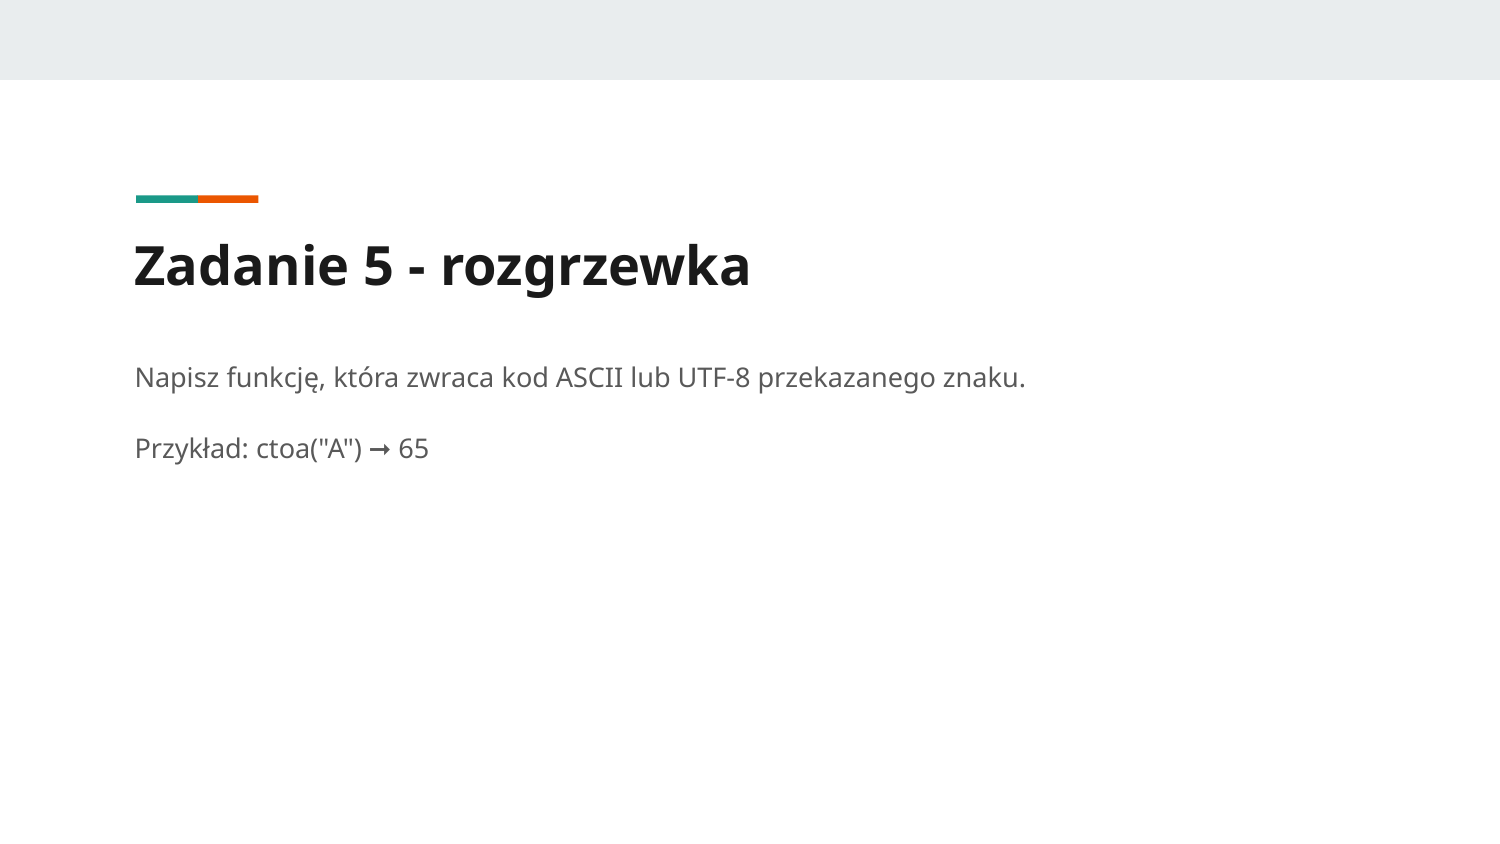

# Zadanie 5 - rozgrzewka
Napisz funkcję, która zwraca kod ASCII lub UTF-8 przekazanego znaku.
Przykład: ctoa("A") ➞ 65